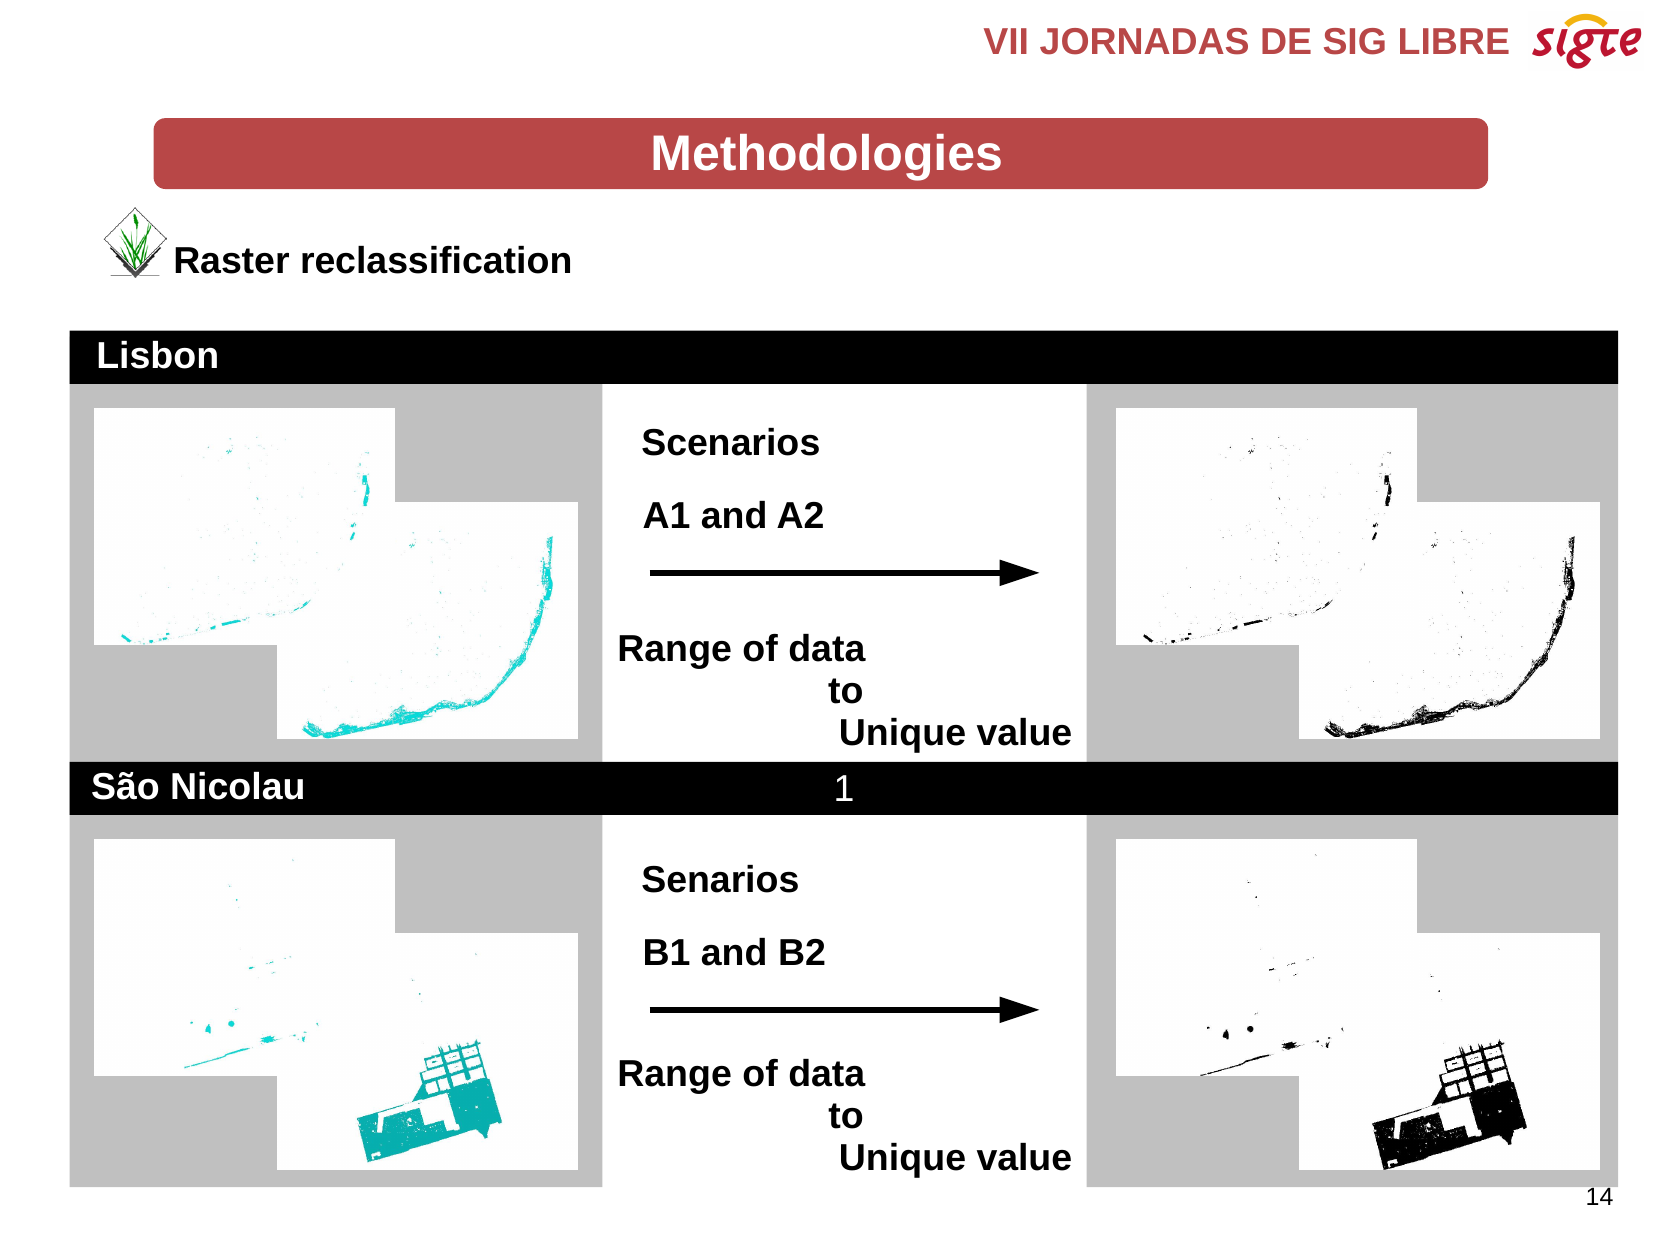

VII JORNADAS DE SIG LIBRE
# Methodologies
Raster reclassification
Lisbon
Scenarios
A1 and A2
Range of data
		 to
			Unique value
São Nicolau
1
Senarios
B1 and B2
Range of data
		 to
			Unique value
14
14